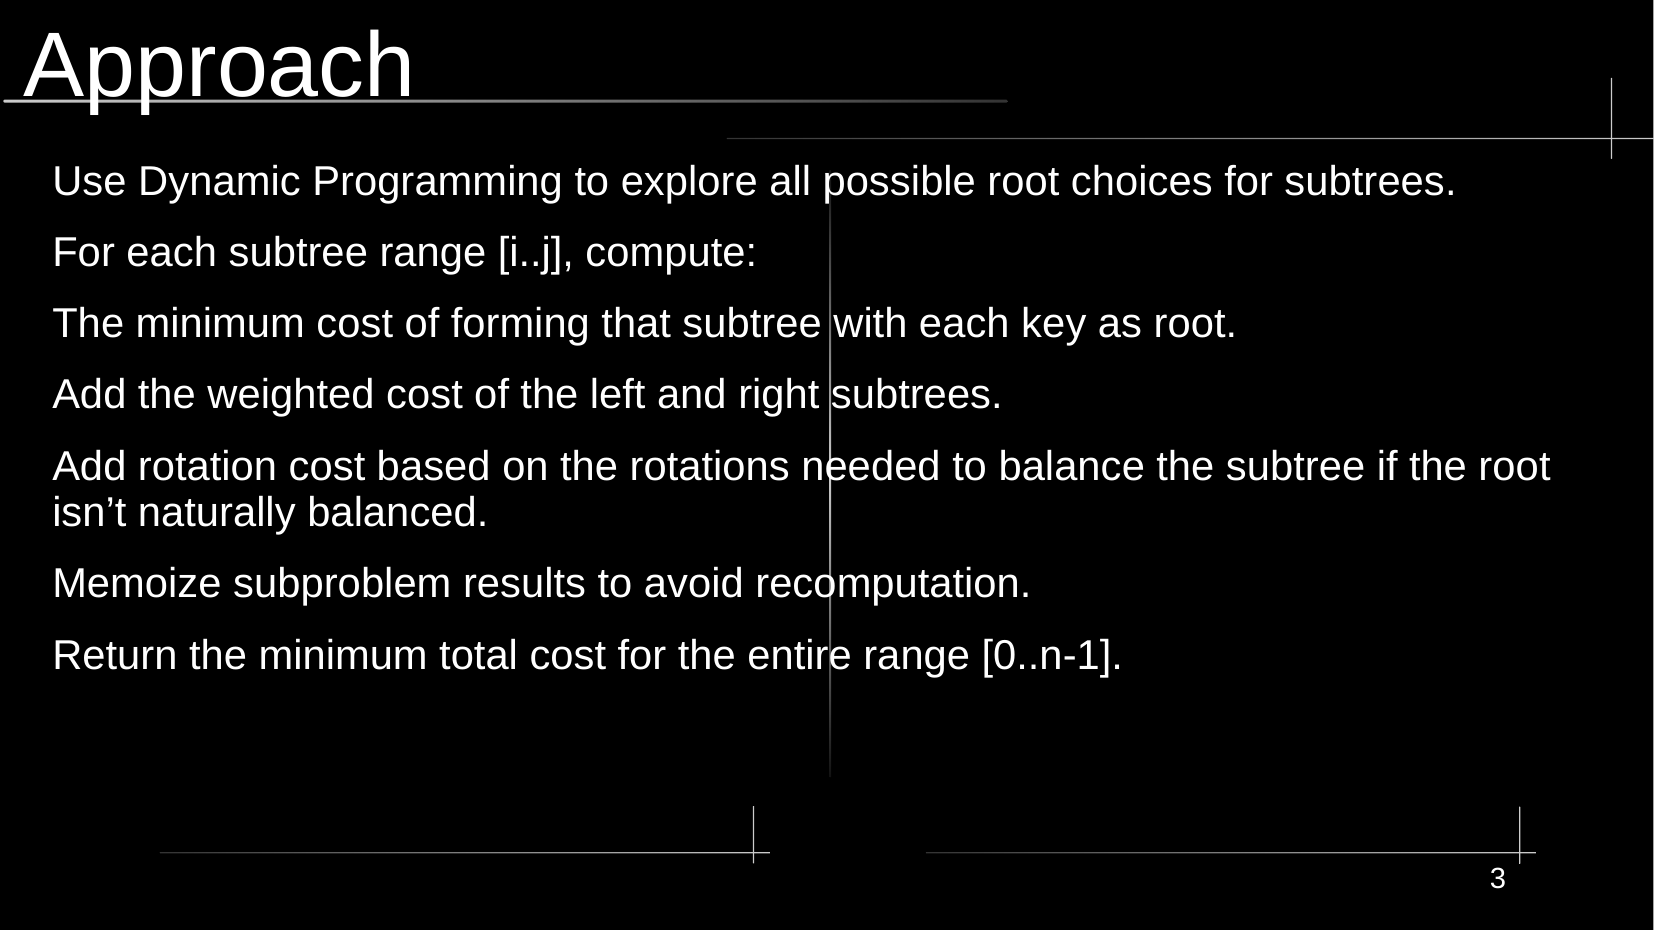

# Approach
Use Dynamic Programming to explore all possible root choices for subtrees.
For each subtree range [i..j], compute:
The minimum cost of forming that subtree with each key as root.
Add the weighted cost of the left and right subtrees.
Add rotation cost based on the rotations needed to balance the subtree if the root isn’t naturally balanced.
Memoize subproblem results to avoid recomputation.
Return the minimum total cost for the entire range [0..n-1].
3